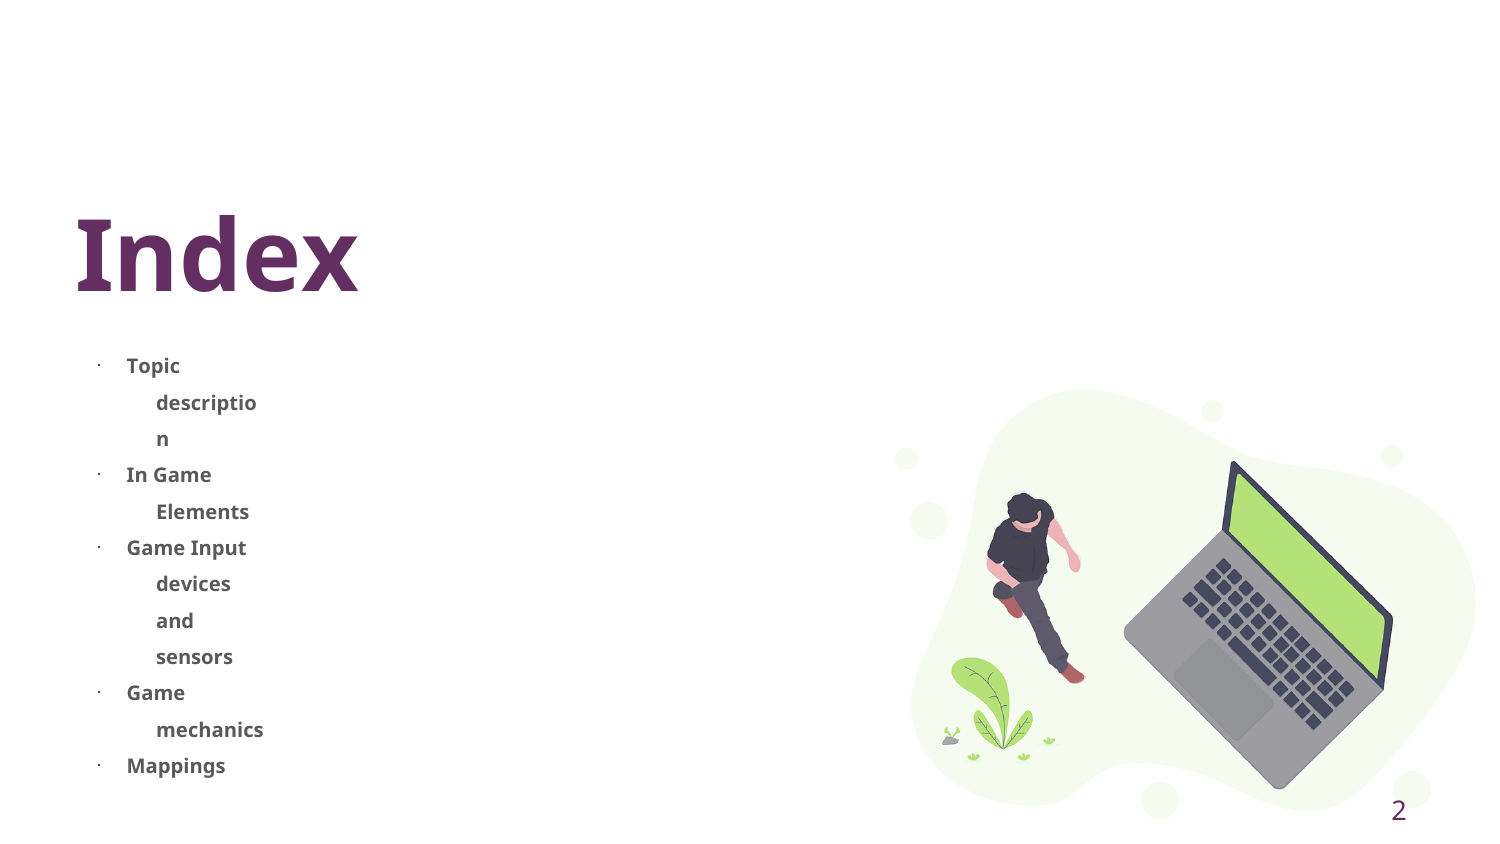

# Index
Topic description
In Game Elements
Game Input devices and sensors
Game mechanics
Mappings
2